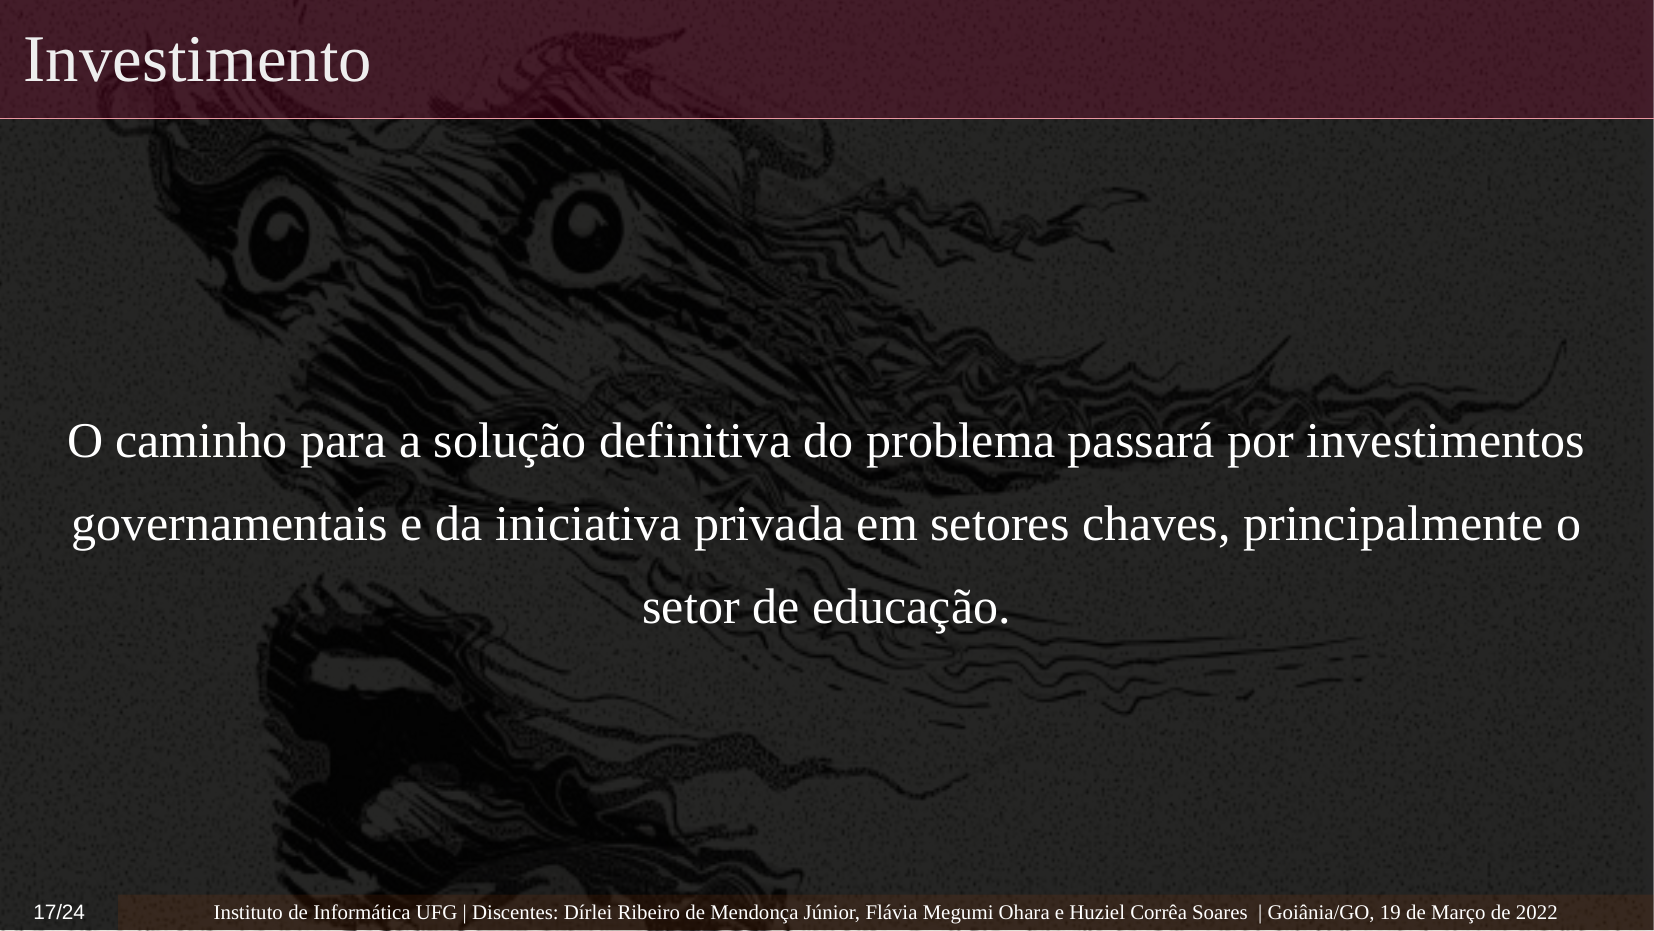

# Investimento
O caminho para a solução definitiva do problema passará por investimentos governamentais e da iniciativa privada em setores chaves, principalmente o setor de educação.
17